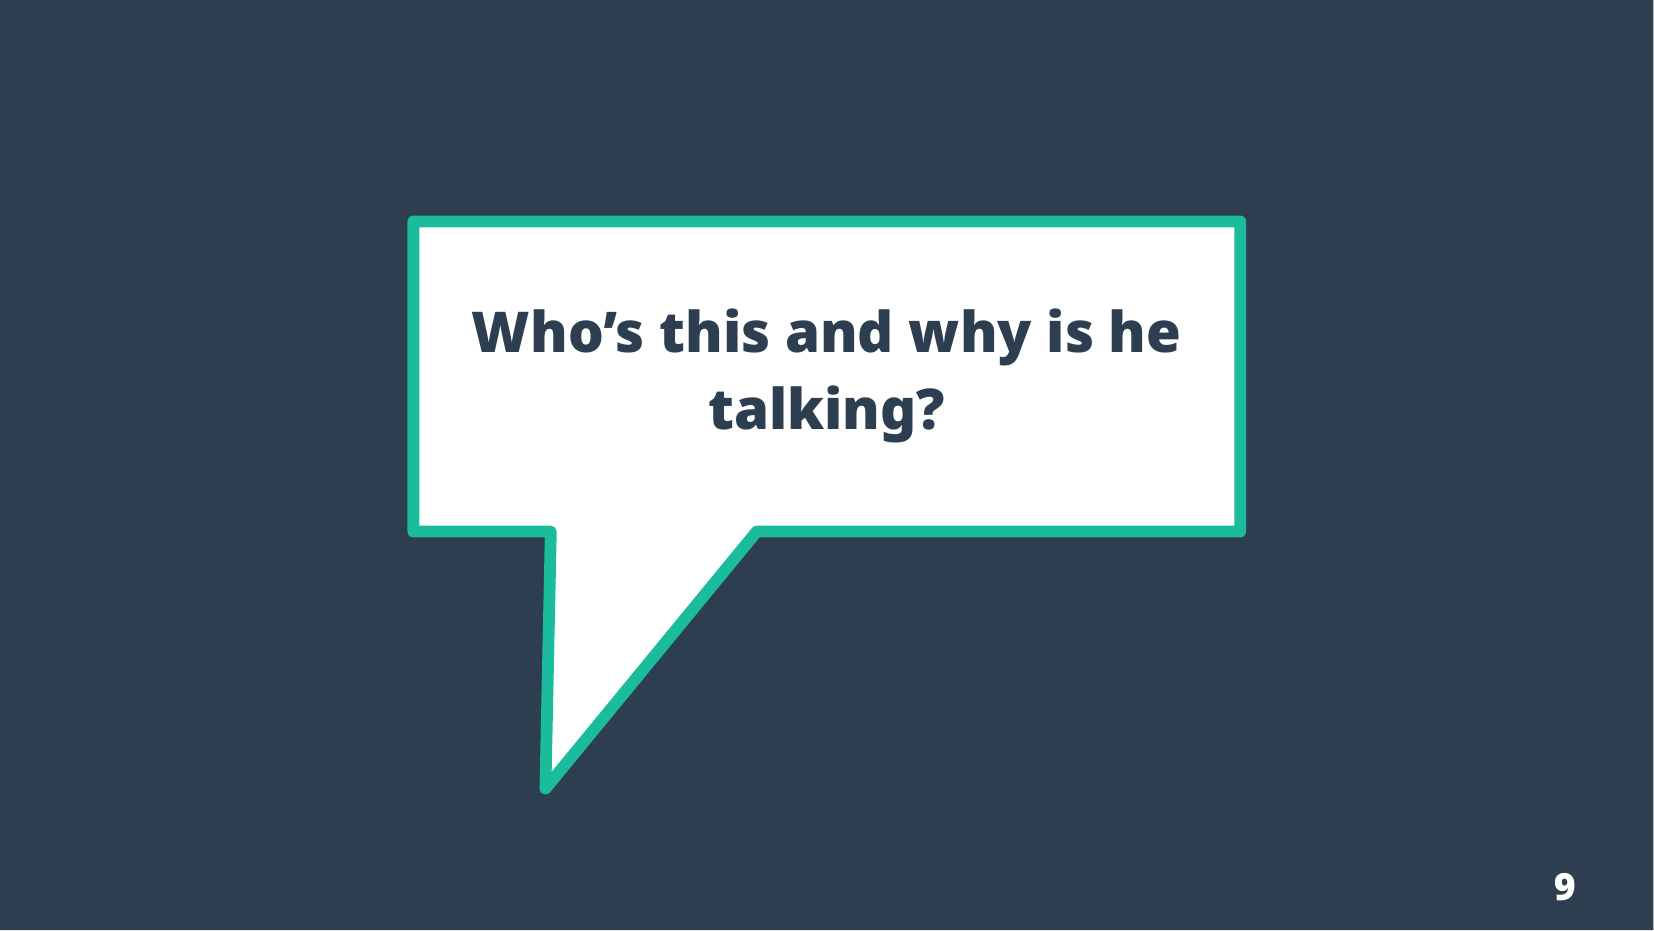

# Who’s this and why is he talking?
9